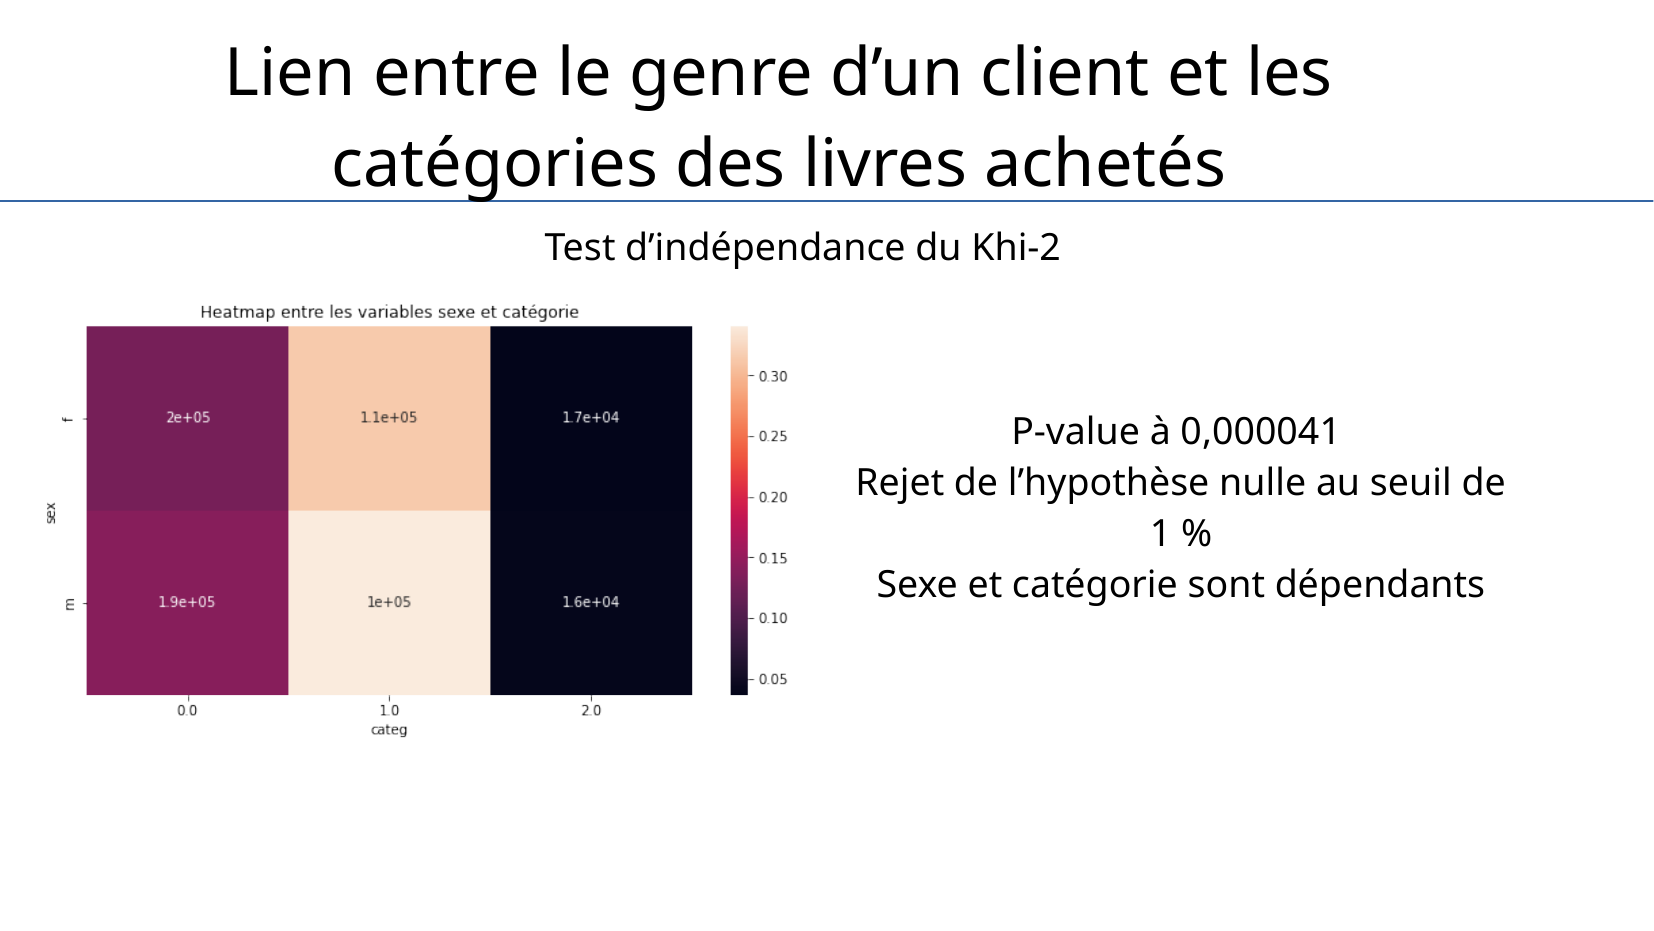

# Lien entre le genre d’un client et les catégories des livres achetés
Test d’indépendance du Khi-2
P-value à 0,000041
Rejet de l’hypothèse nulle au seuil de 1 %
Sexe et catégorie sont dépendants